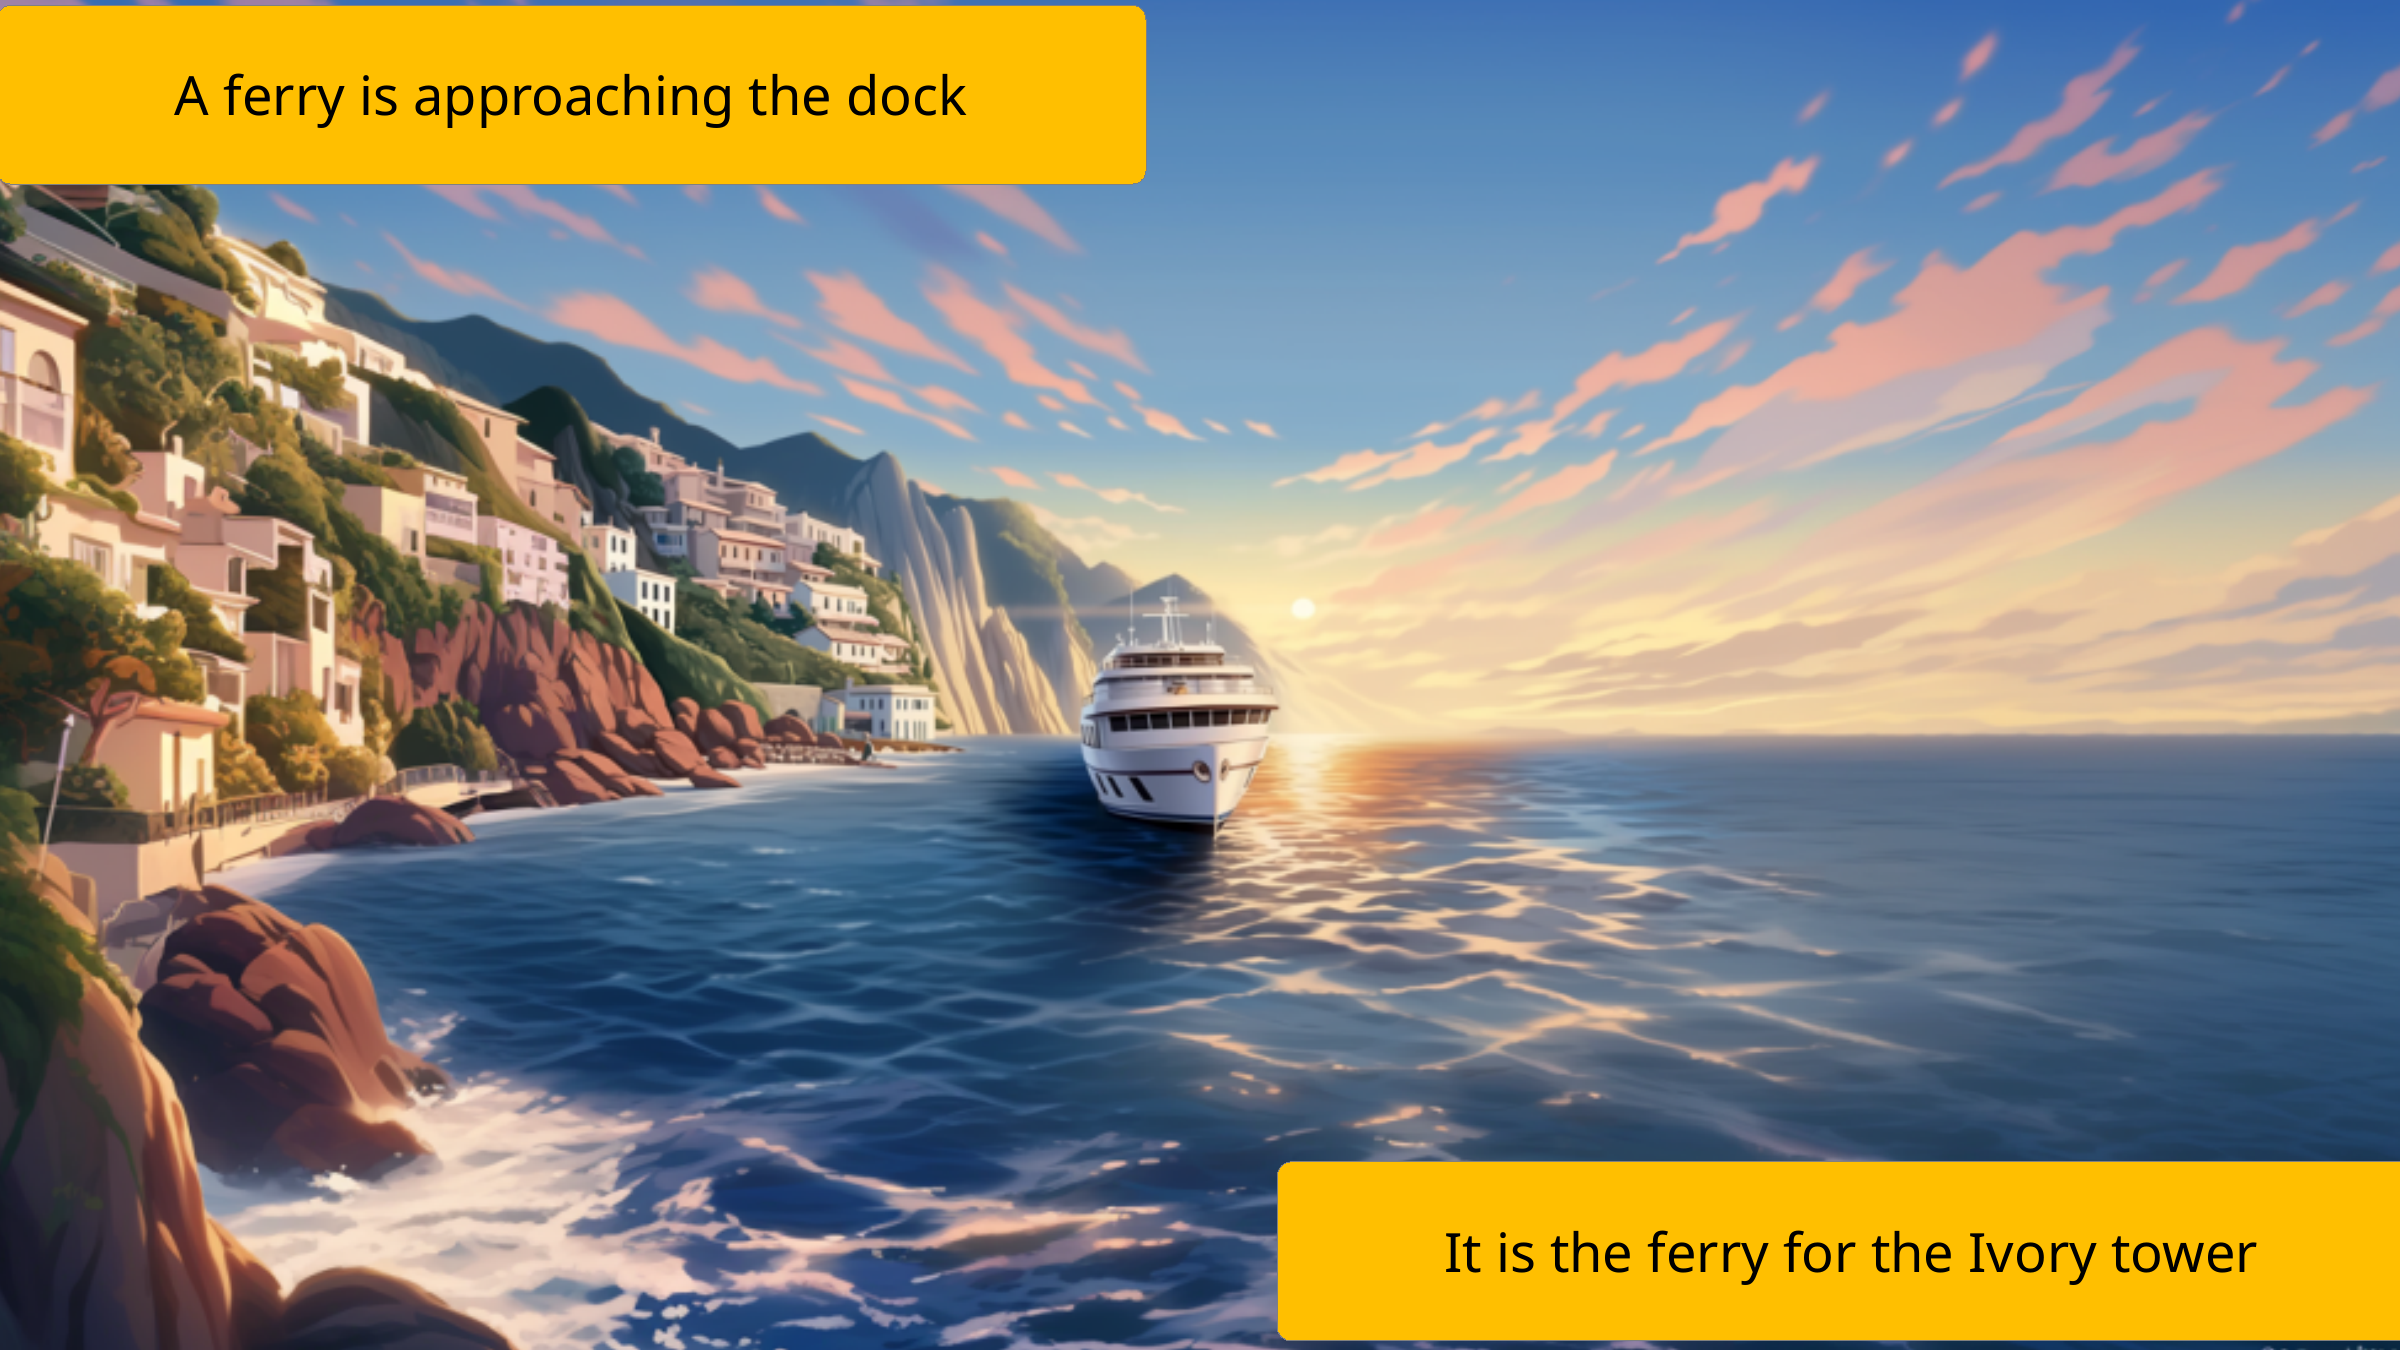

A ferry is approaching the dock
It is the ferry for the Ivory tower